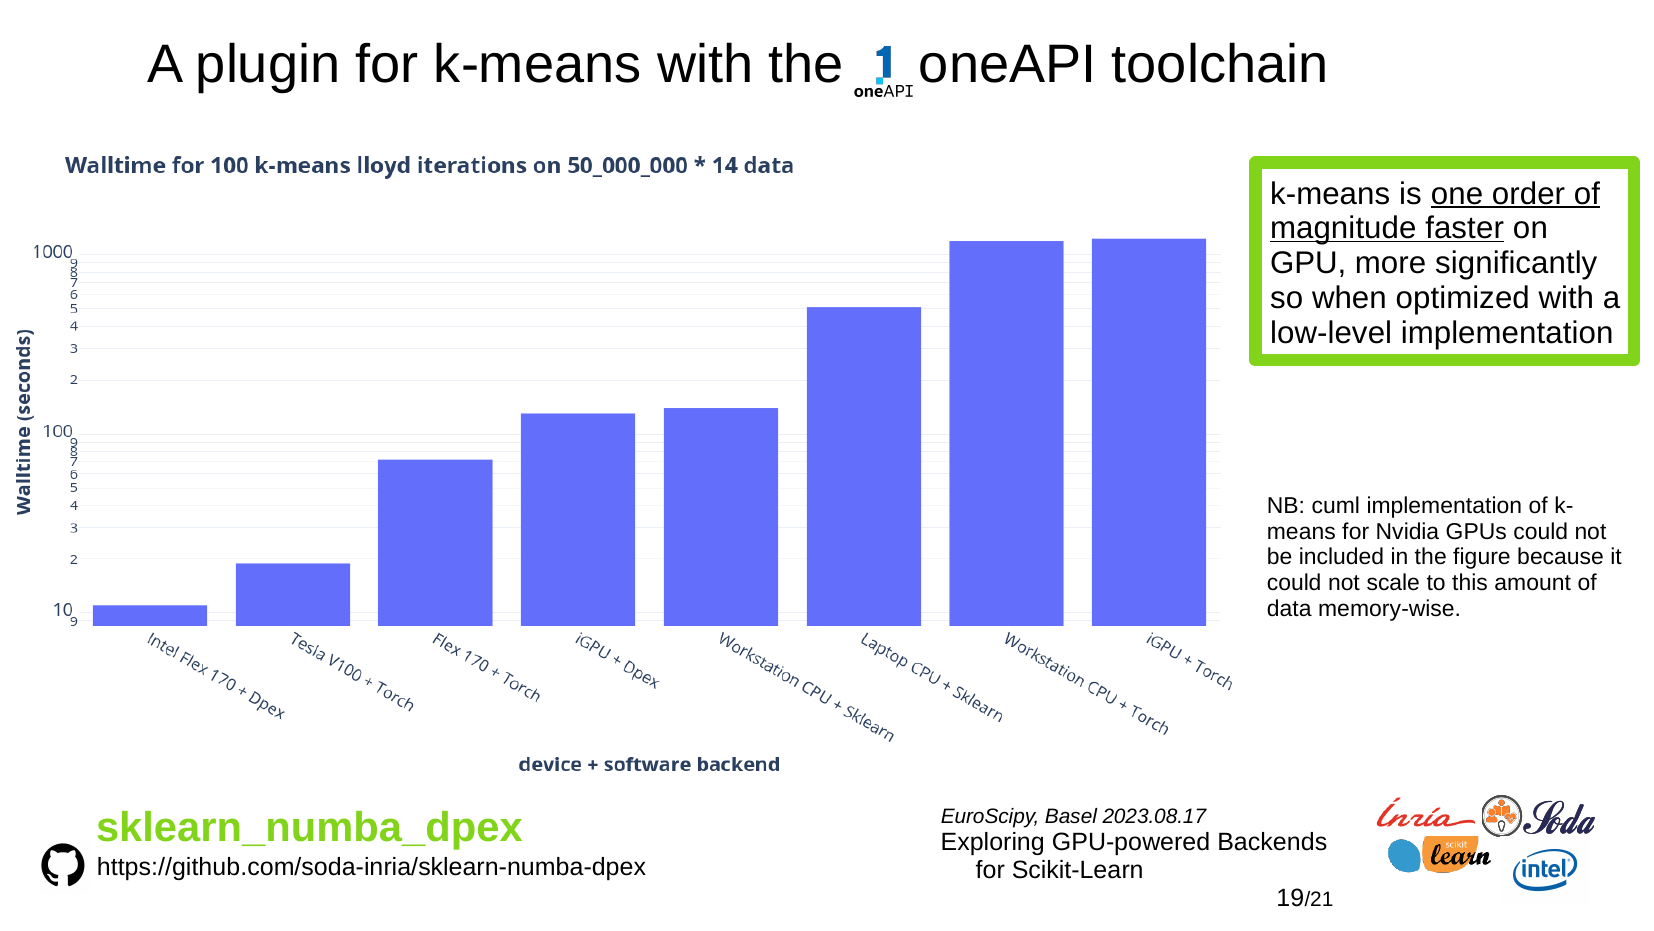

A plugin for k-means with the oneAPI toolchain
k-means is one order of magnitude faster on GPU, more significantly so when optimized with a low-level implementation
NB: cuml implementation of k-means for Nvidia GPUs could not be included in the figure because it could not scale to this amount of data memory-wise.
 EuroScipy, Basel 2023.08.17
 Exploring GPU-powered Backends
 for Scikit-Learn
 19/21
sklearn_numba_dpex
https://github.com/soda-inria/sklearn-numba-dpex